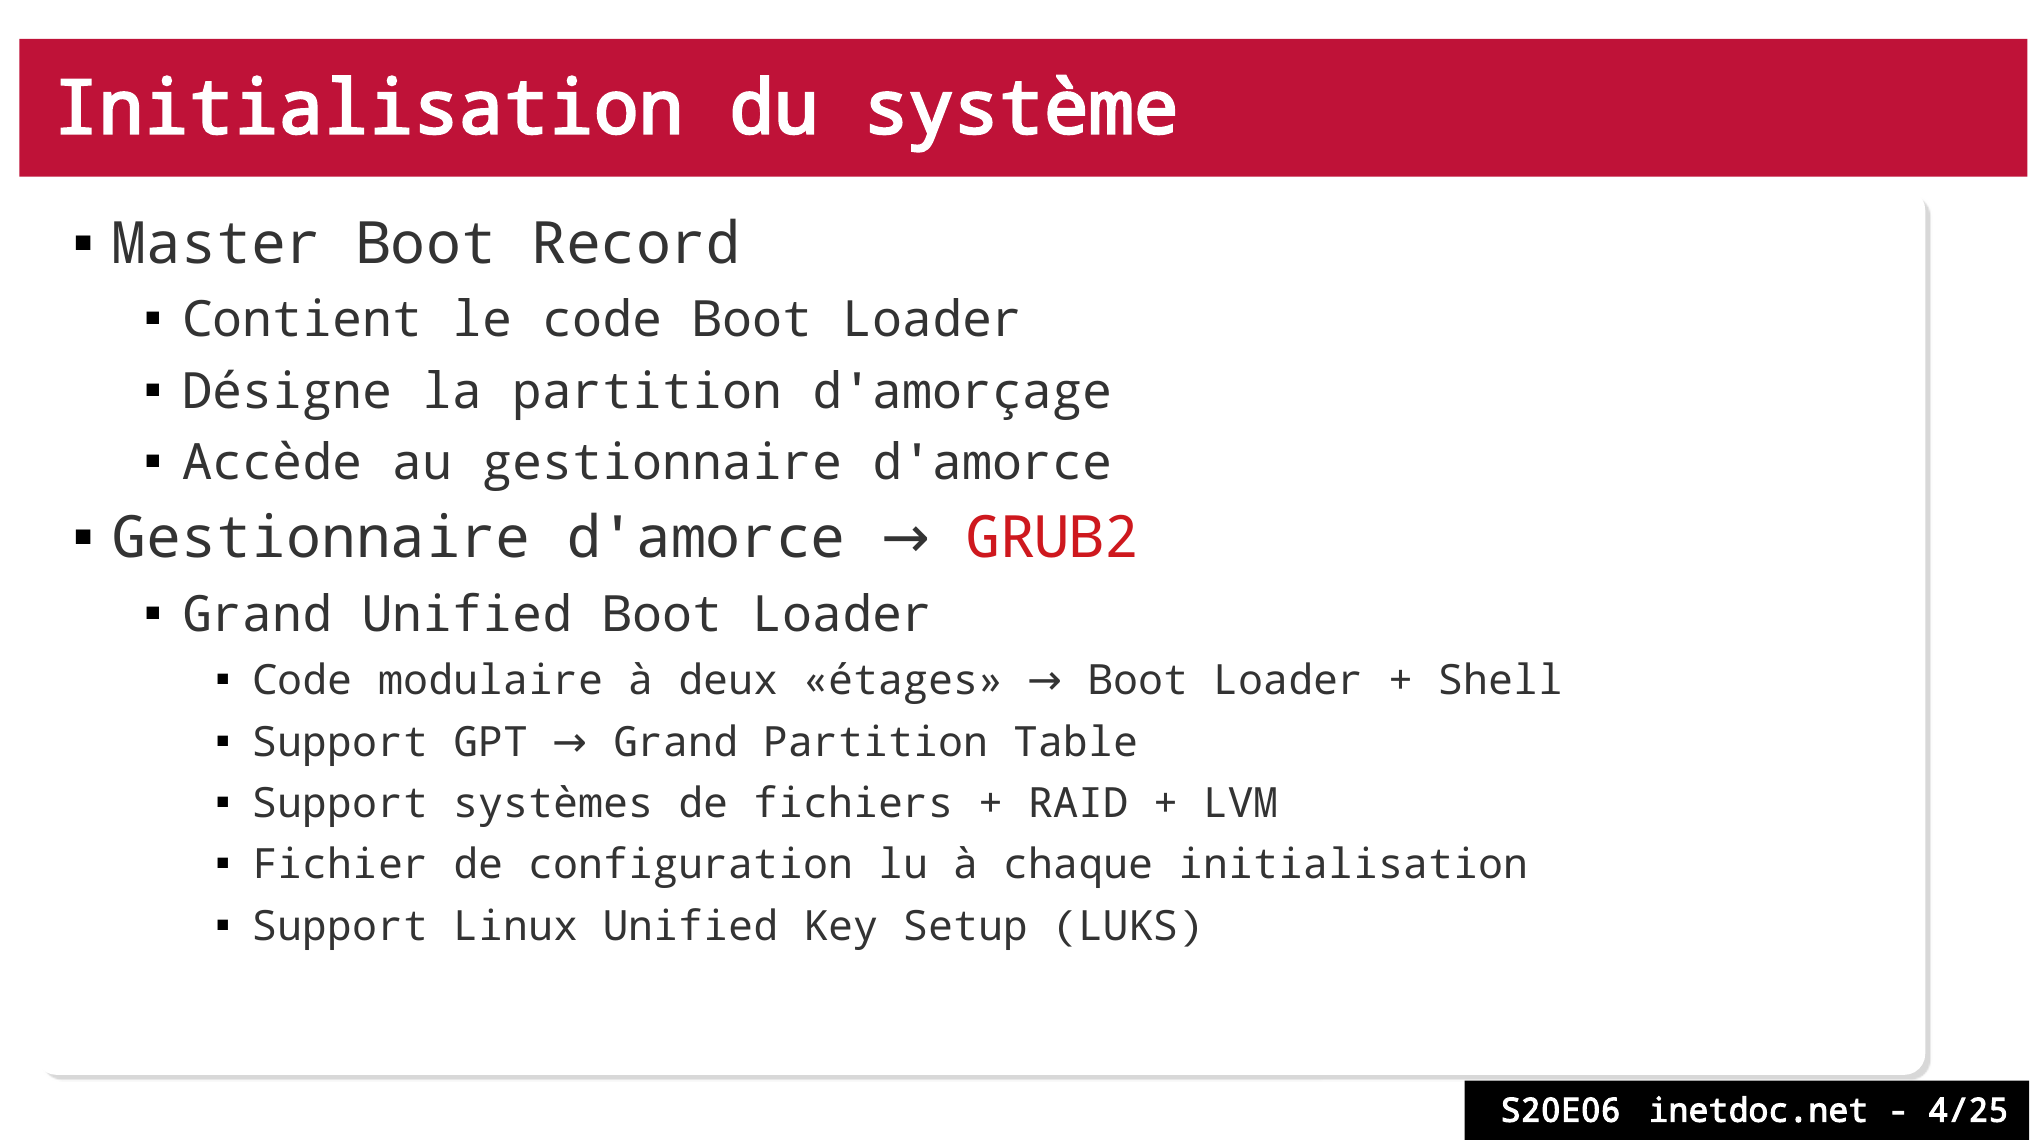

Initialisation du système
Master Boot Record
Contient le code Boot Loader
Désigne la partition d'amorçage
Accède au gestionnaire d'amorce
Gestionnaire d'amorce → GRUB2
Grand Unified Boot Loader
Code modulaire à deux «étages» → Boot Loader + Shell
Support GPT → Grand Partition Table
Support systèmes de fichiers + RAID + LVM
Fichier de configuration lu à chaque initialisation
Support Linux Unified Key Setup (LUKS)
S20E06	inetdoc.net - /25